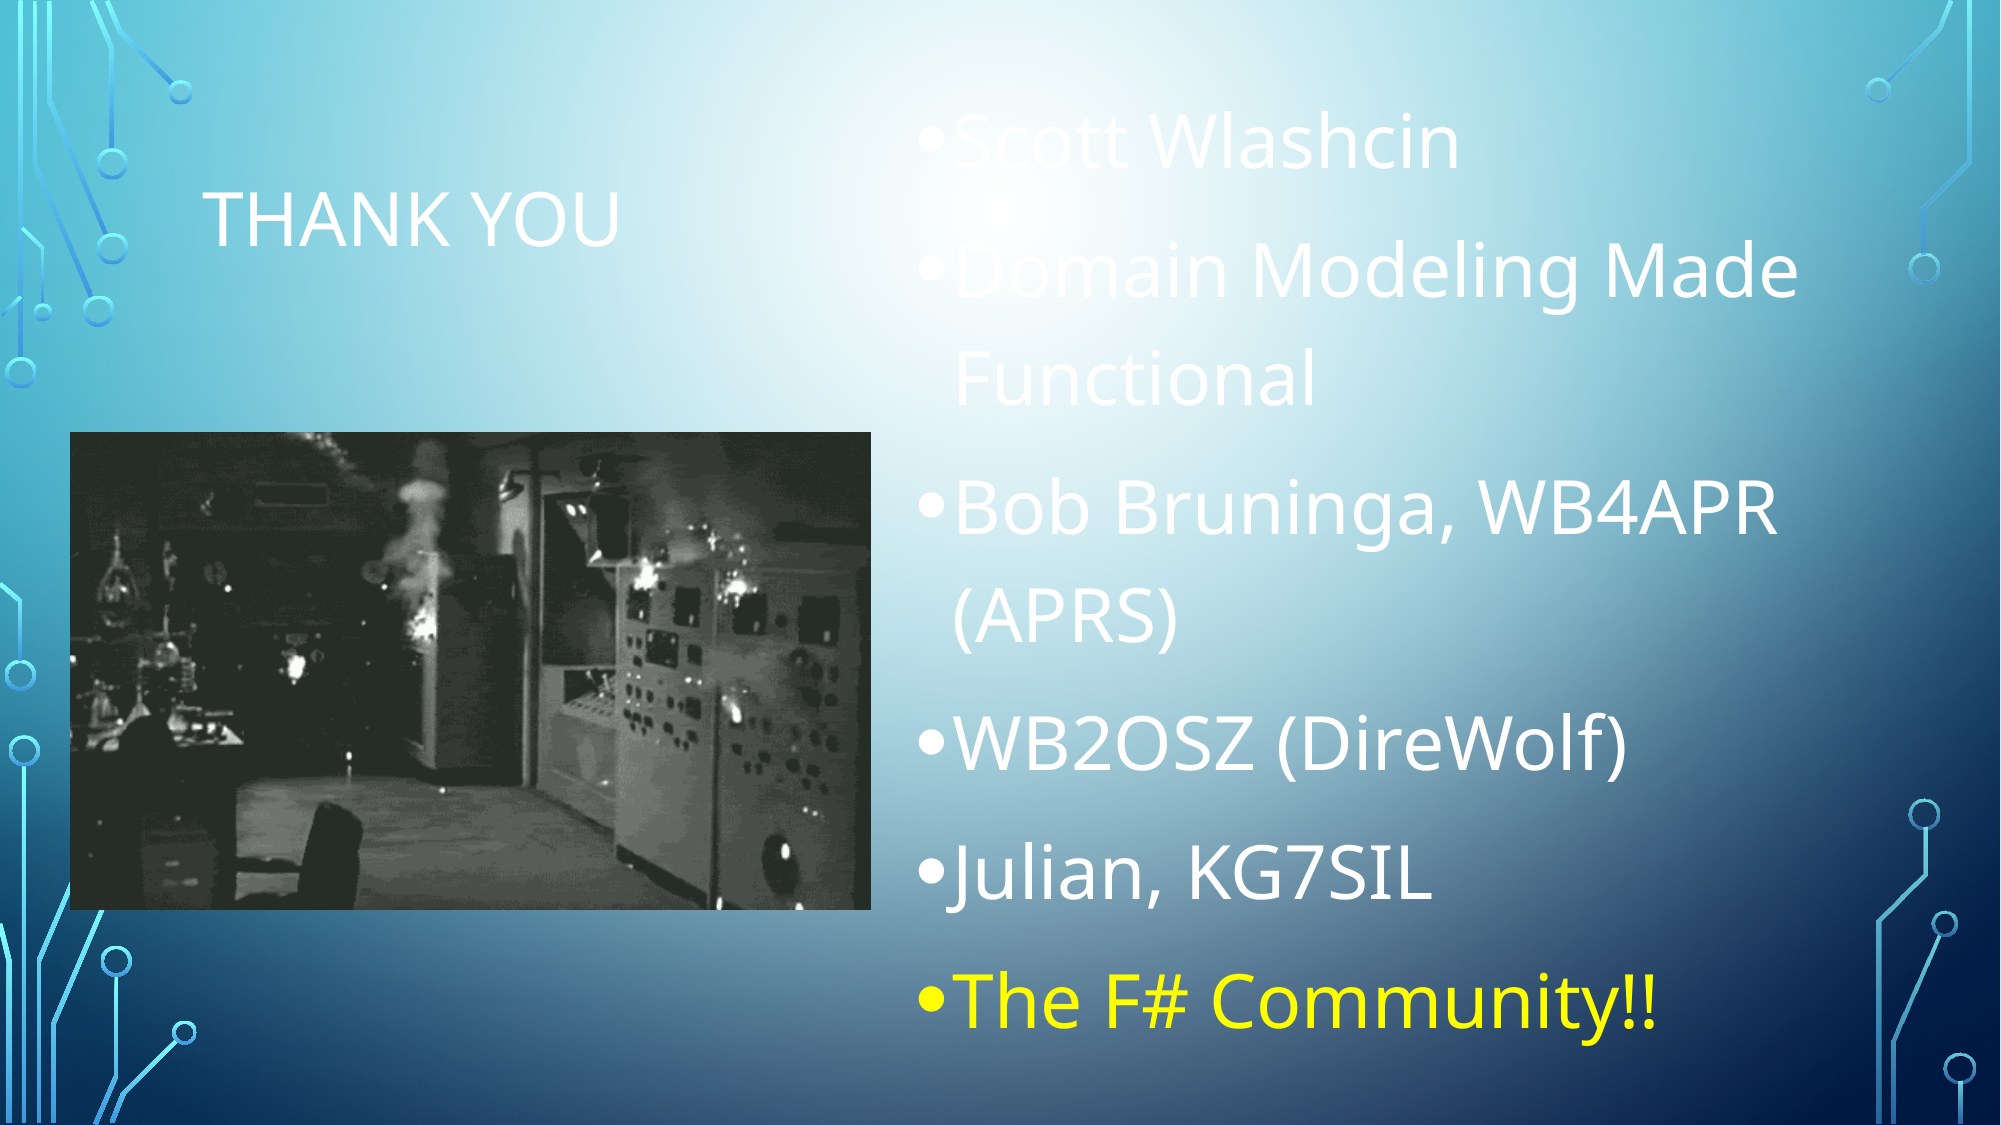

Scott Wlashcin
Domain Modeling Made Functional
Bob Bruninga, WB4APR (APRS)
WB2OSZ (DireWolf)
Julian, KG7SIL
The F# Community!!
# Thank YOU